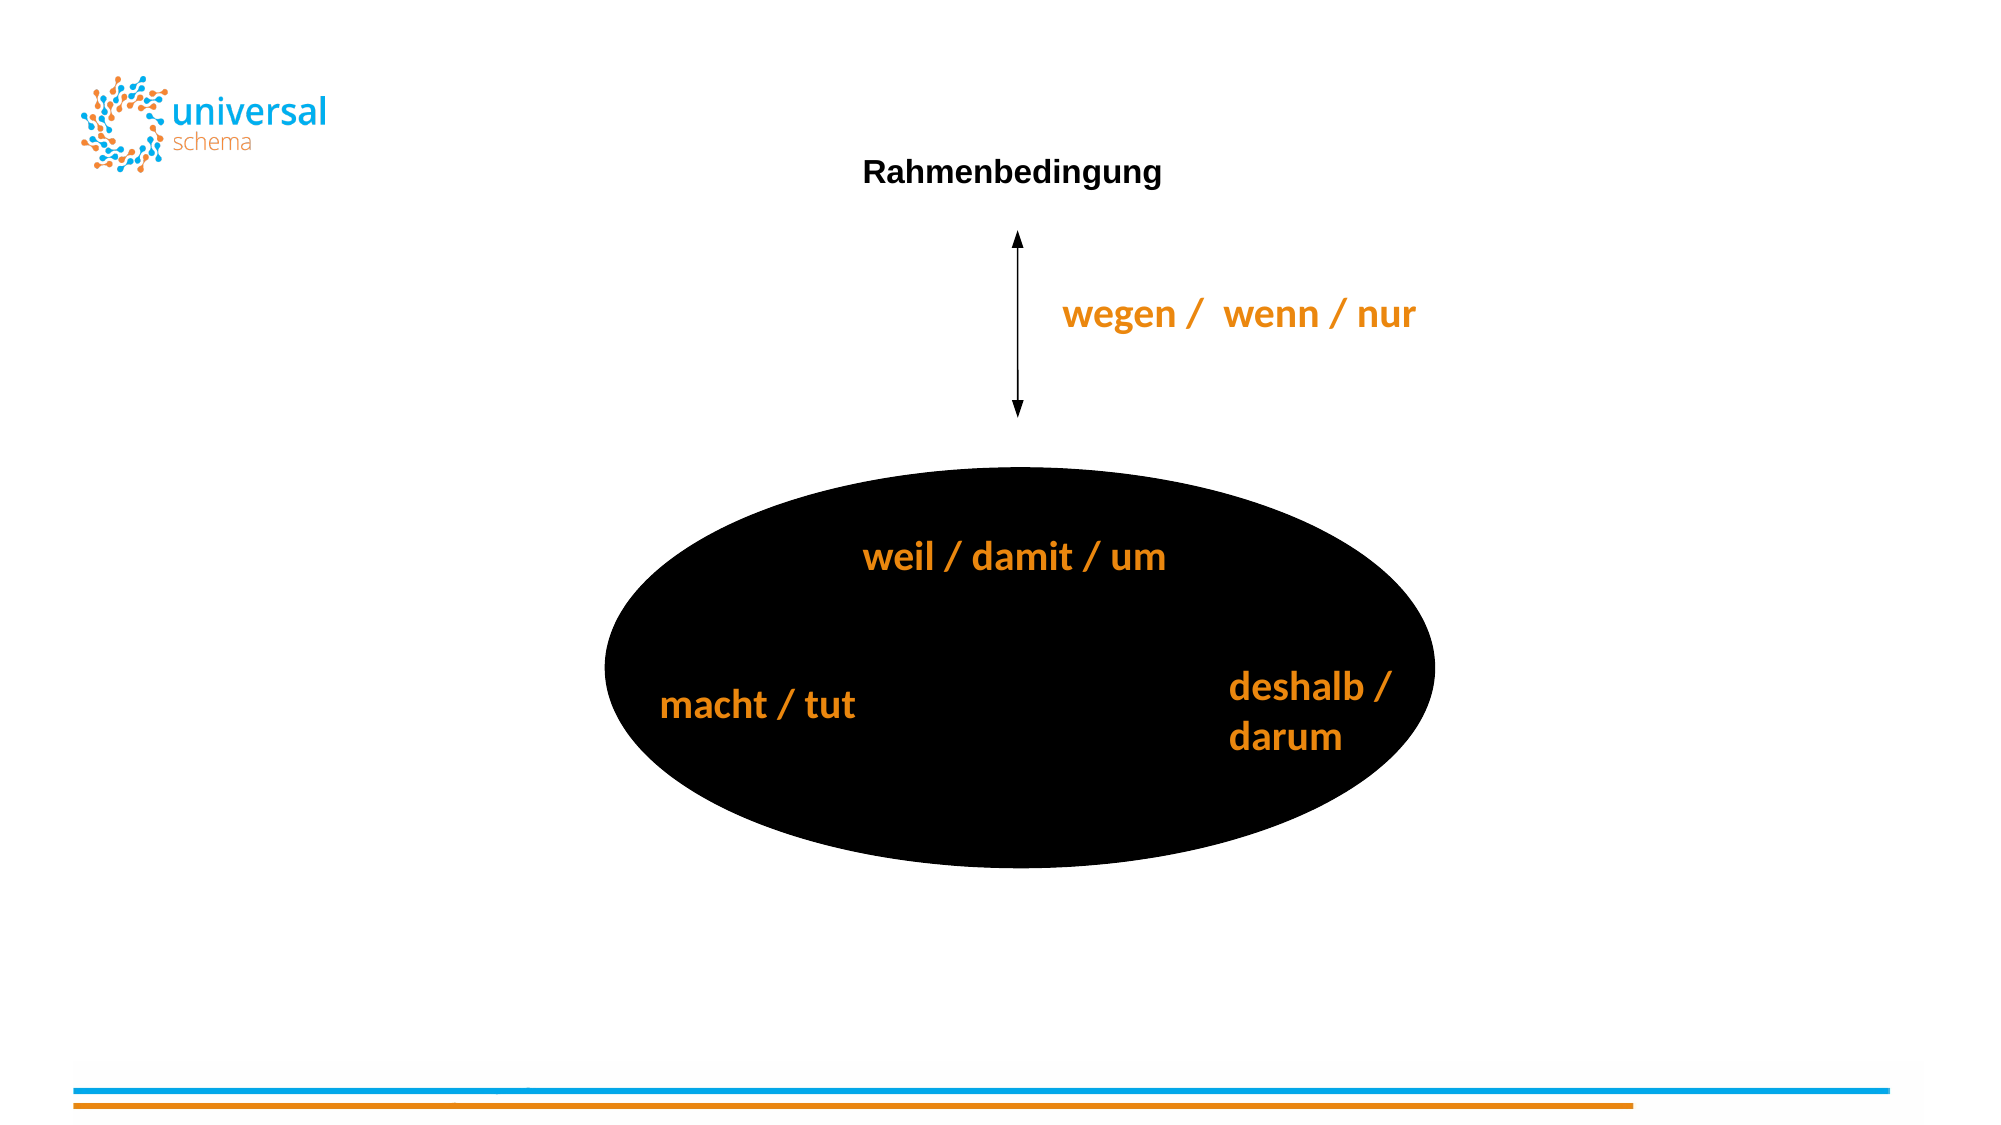

Rahmenbedingung
 Vorgang
Funktion
Struktur
wegen / wenn / nur
weil / damit / um
deshalb / darum
macht / tut